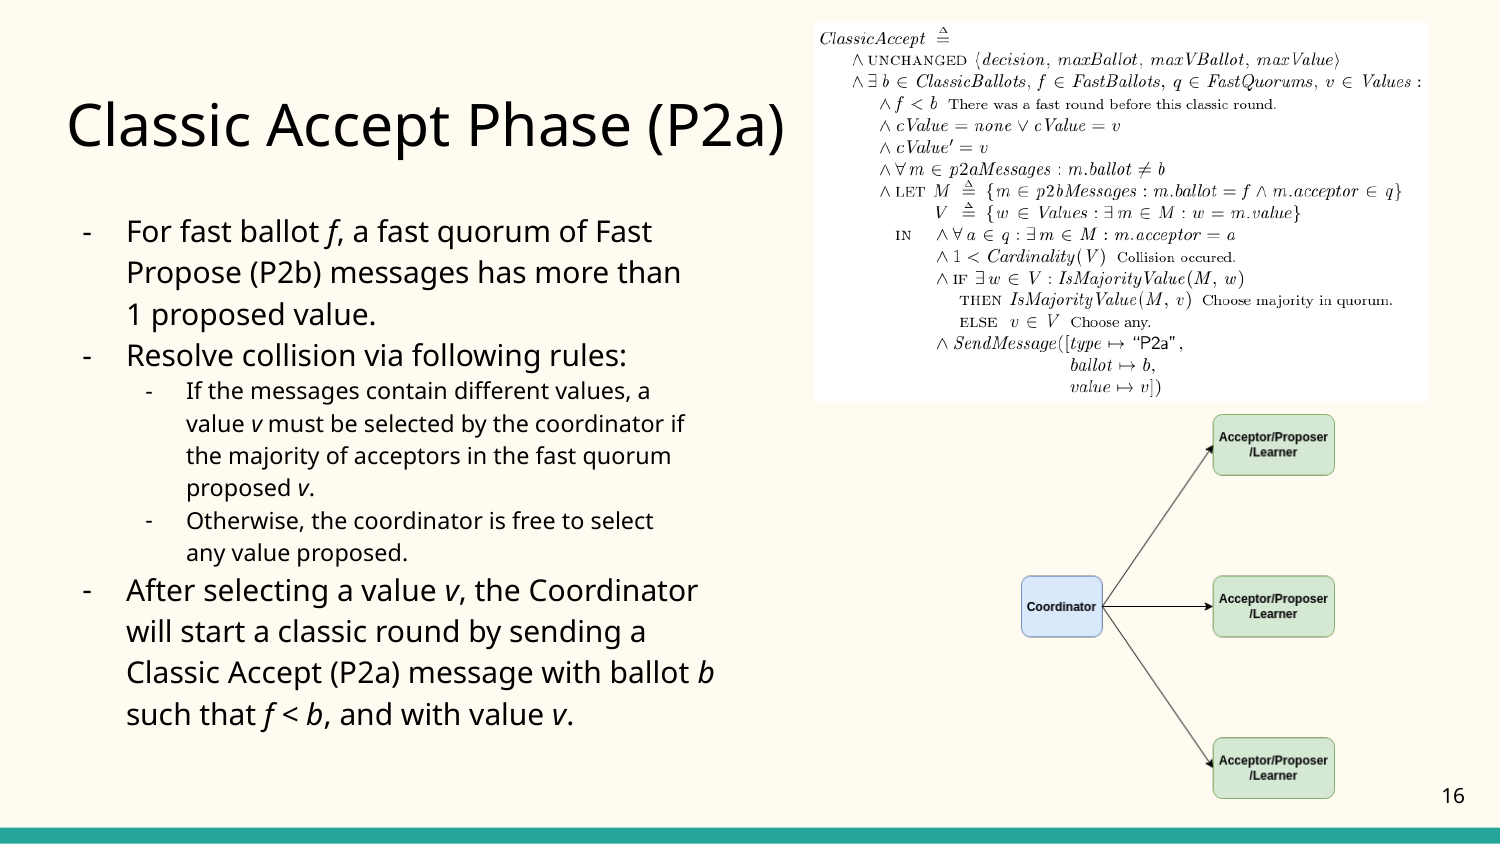

# Classic Accept Phase (P2a)
For fast ballot f, a fast quorum of Fast
Propose (P2b) messages has more than
1 proposed value.
Resolve collision via following rules:
If the messages contain different values, a
value v must be selected by the coordinator if
the majority of acceptors in the fast quorum
proposed v.
Otherwise, the coordinator is free to select
any value proposed.
After selecting a value v, the Coordinator
will start a classic round by sending a
Classic Accept (P2a) message with ballot b
such that f < b, and with value v.